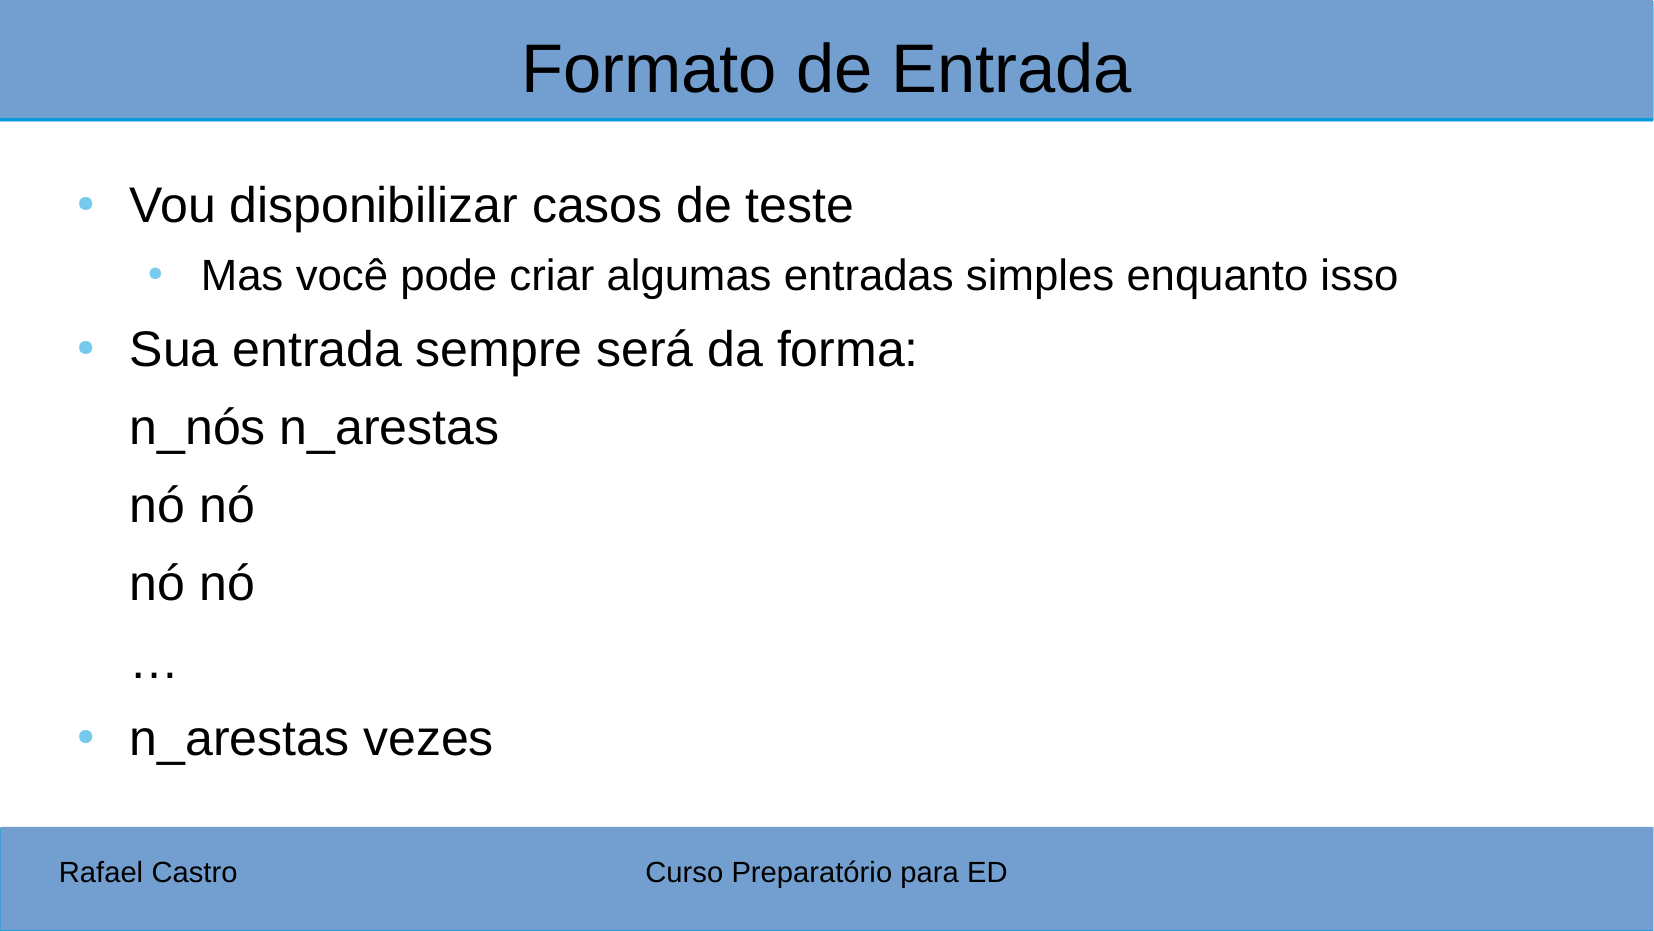

# Formato de Entrada
Vou disponibilizar casos de teste
Mas você pode criar algumas entradas simples enquanto isso
Sua entrada sempre será da forma:
n_nós n_arestas
nó nó
nó nó
…
n_arestas vezes
Curso Preparatório para ED